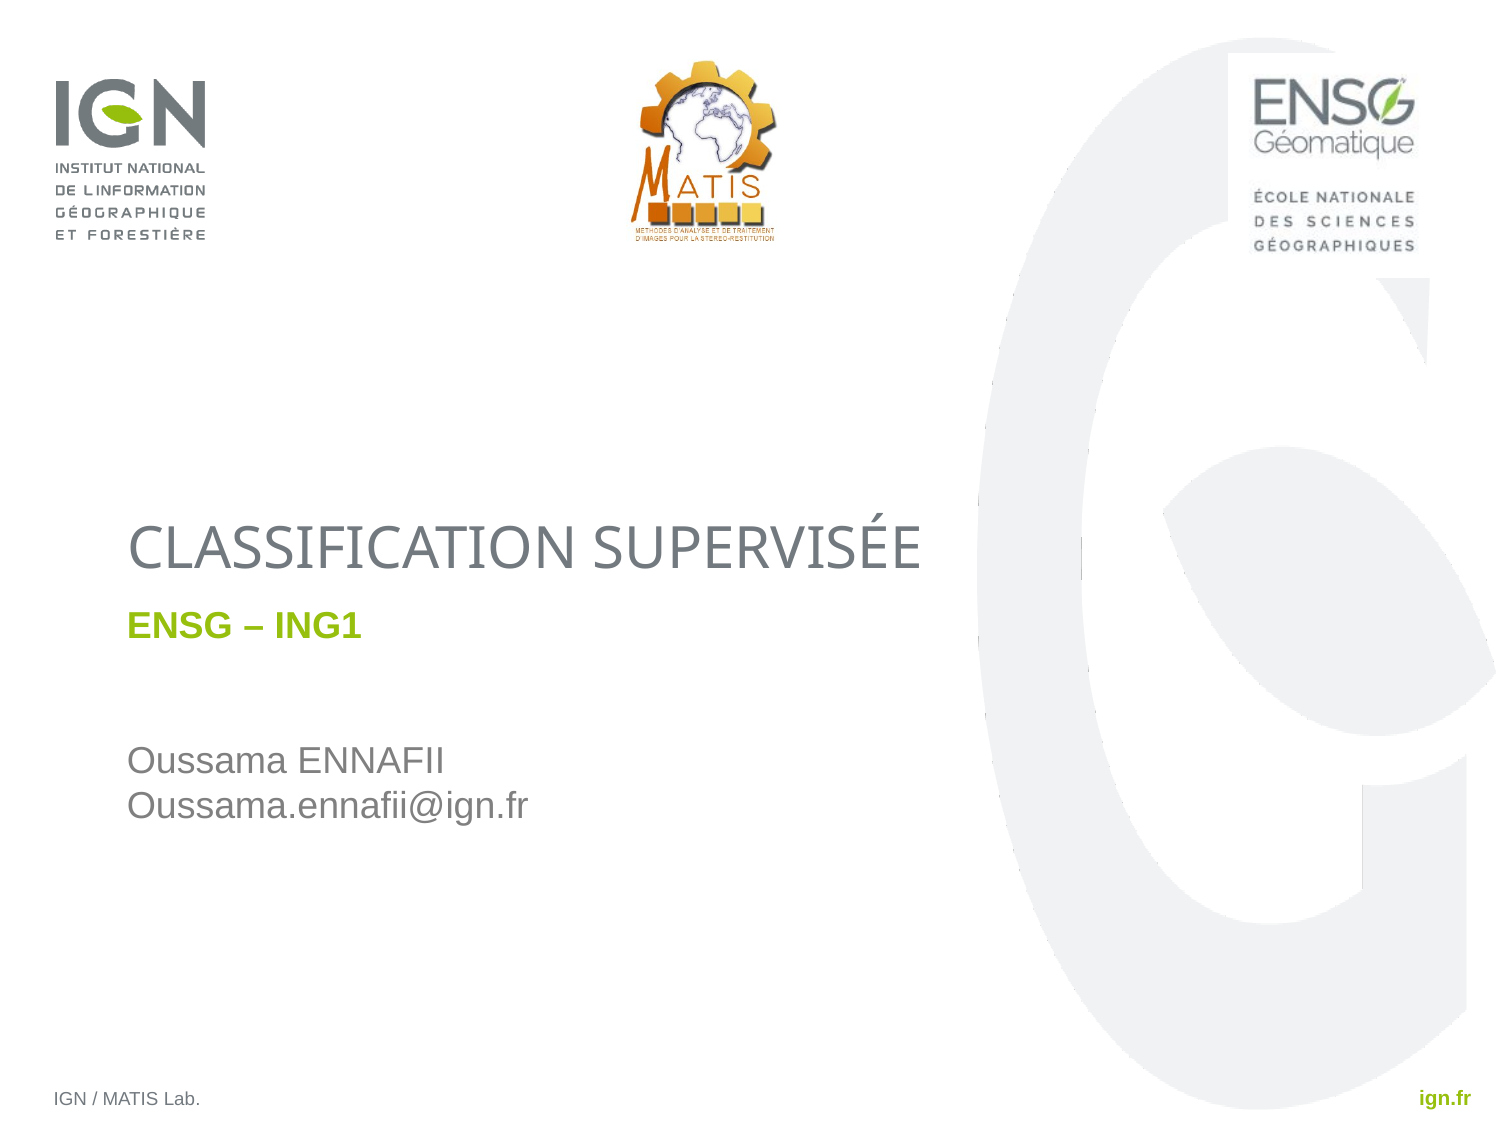

CLASSIFICATION SUPERVISÉE
ENSG – ING1
Oussama ENNAFII
Oussama.ennafii@ign.fr
IGN / MATIS Lab.